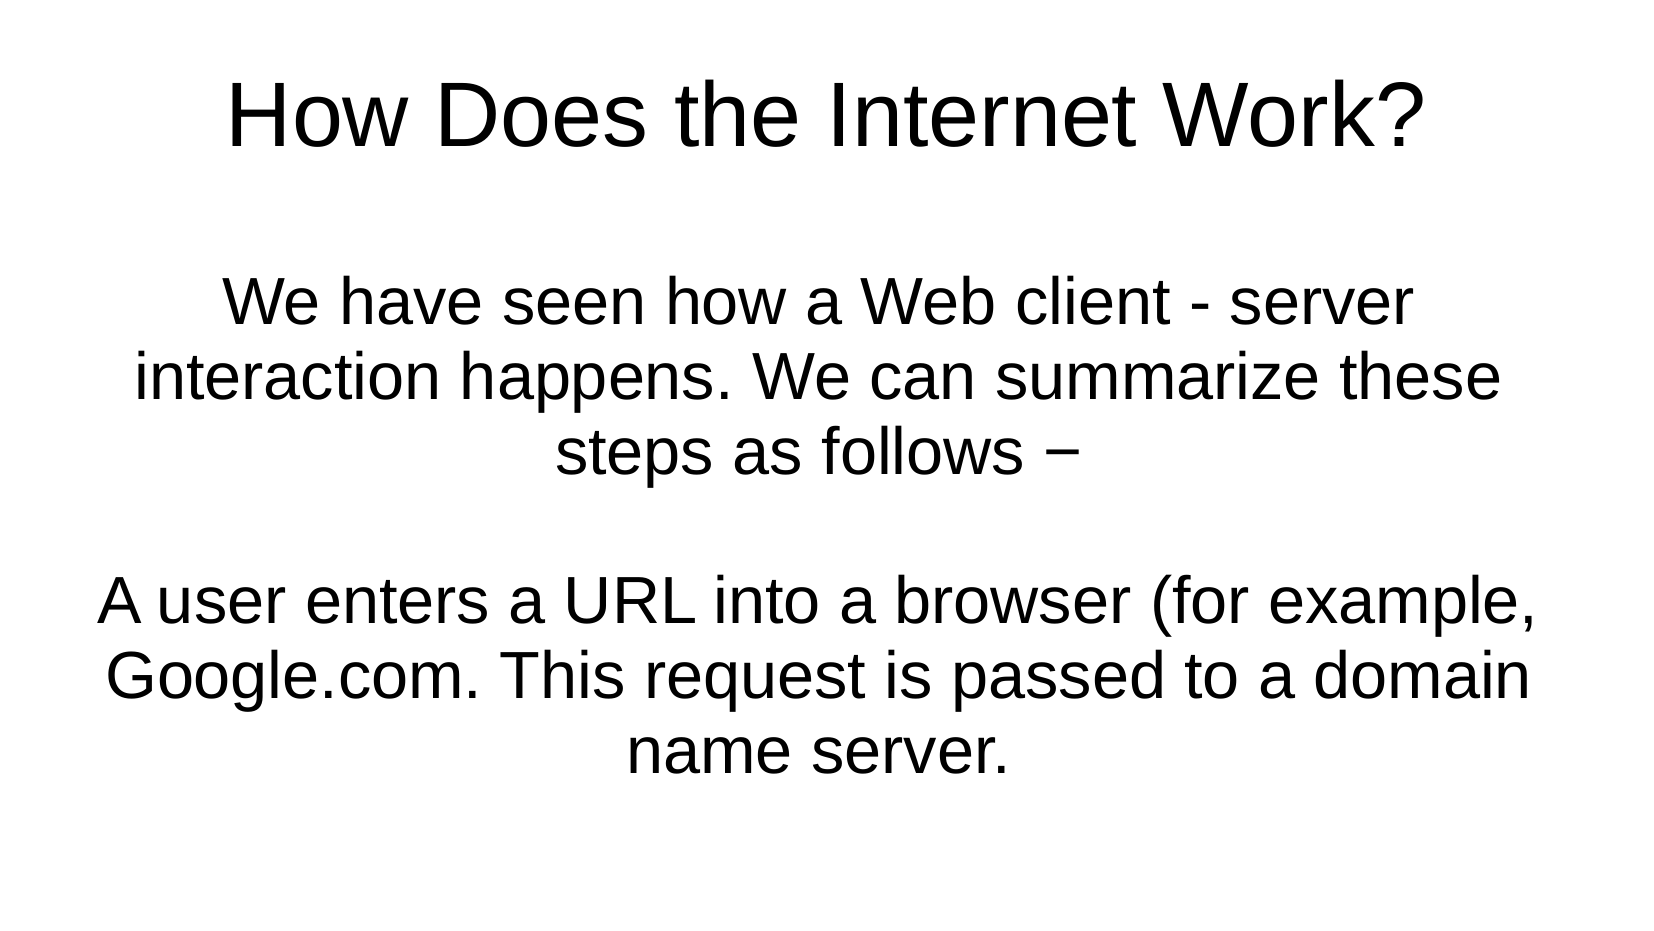

# How Does the Internet Work?
We have seen how a Web client - server interaction happens. We can summarize these steps as follows −
A user enters a URL into a browser (for example, Google.com. This request is passed to a domain name server.